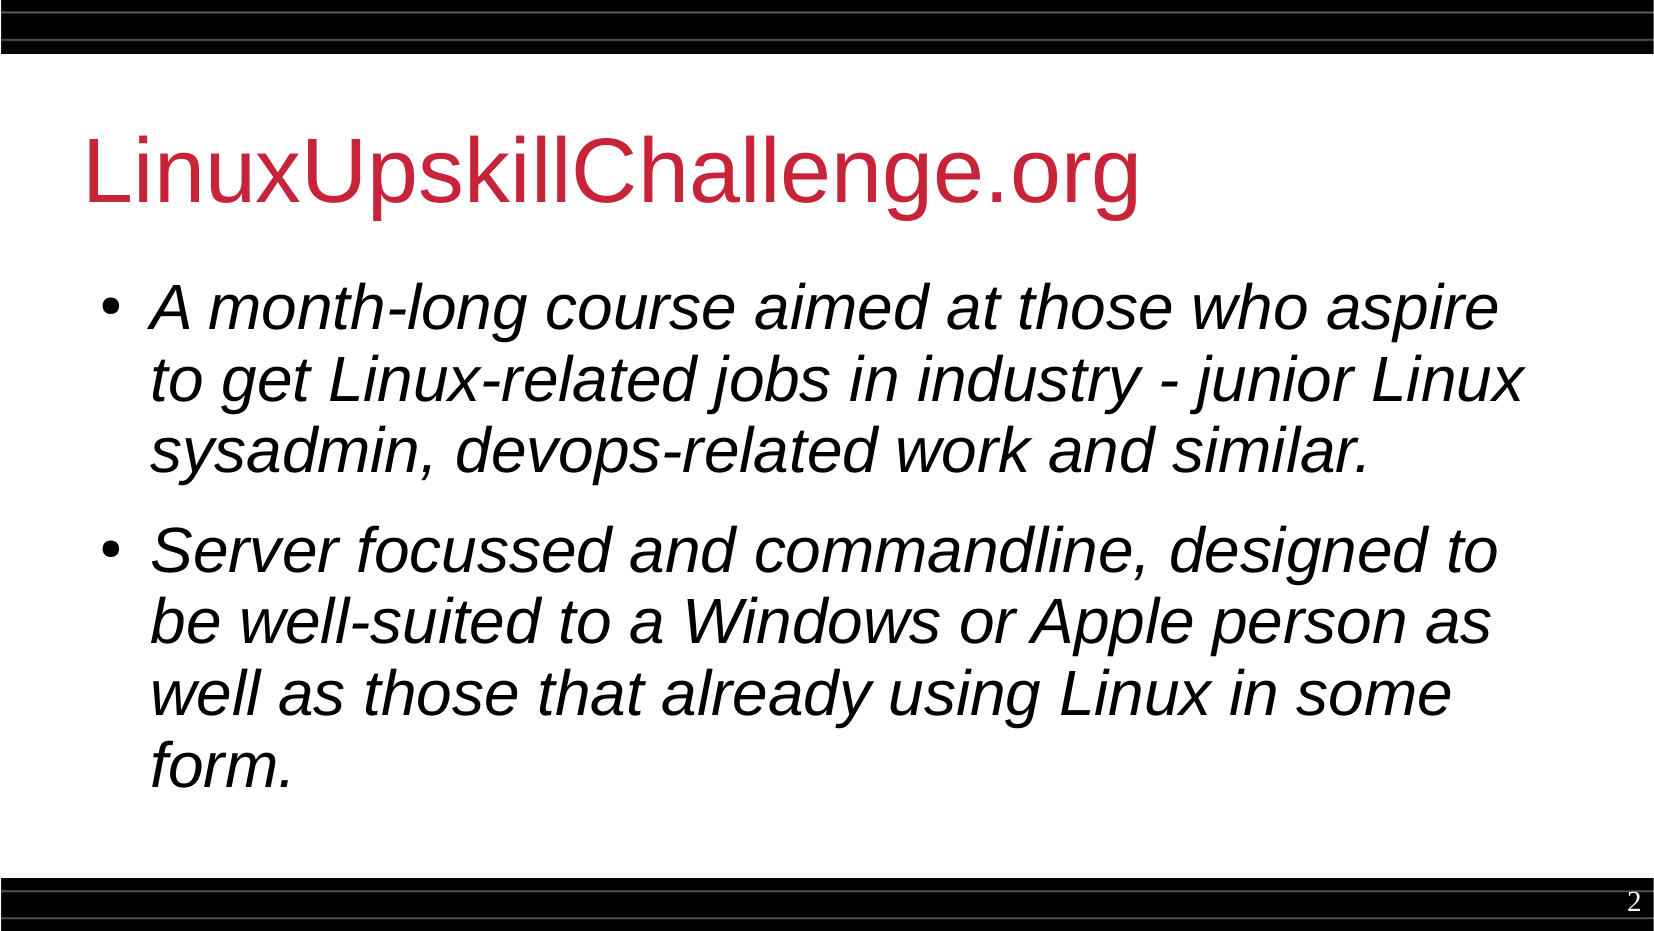

# LinuxUpskillChallenge.org
A month-long course aimed at those who aspire to get Linux-related jobs in industry - junior Linux sysadmin, devops-related work and similar.
Server focussed and commandline, designed to be well-suited to a Windows or Apple person as well as those that already using Linux in some form.